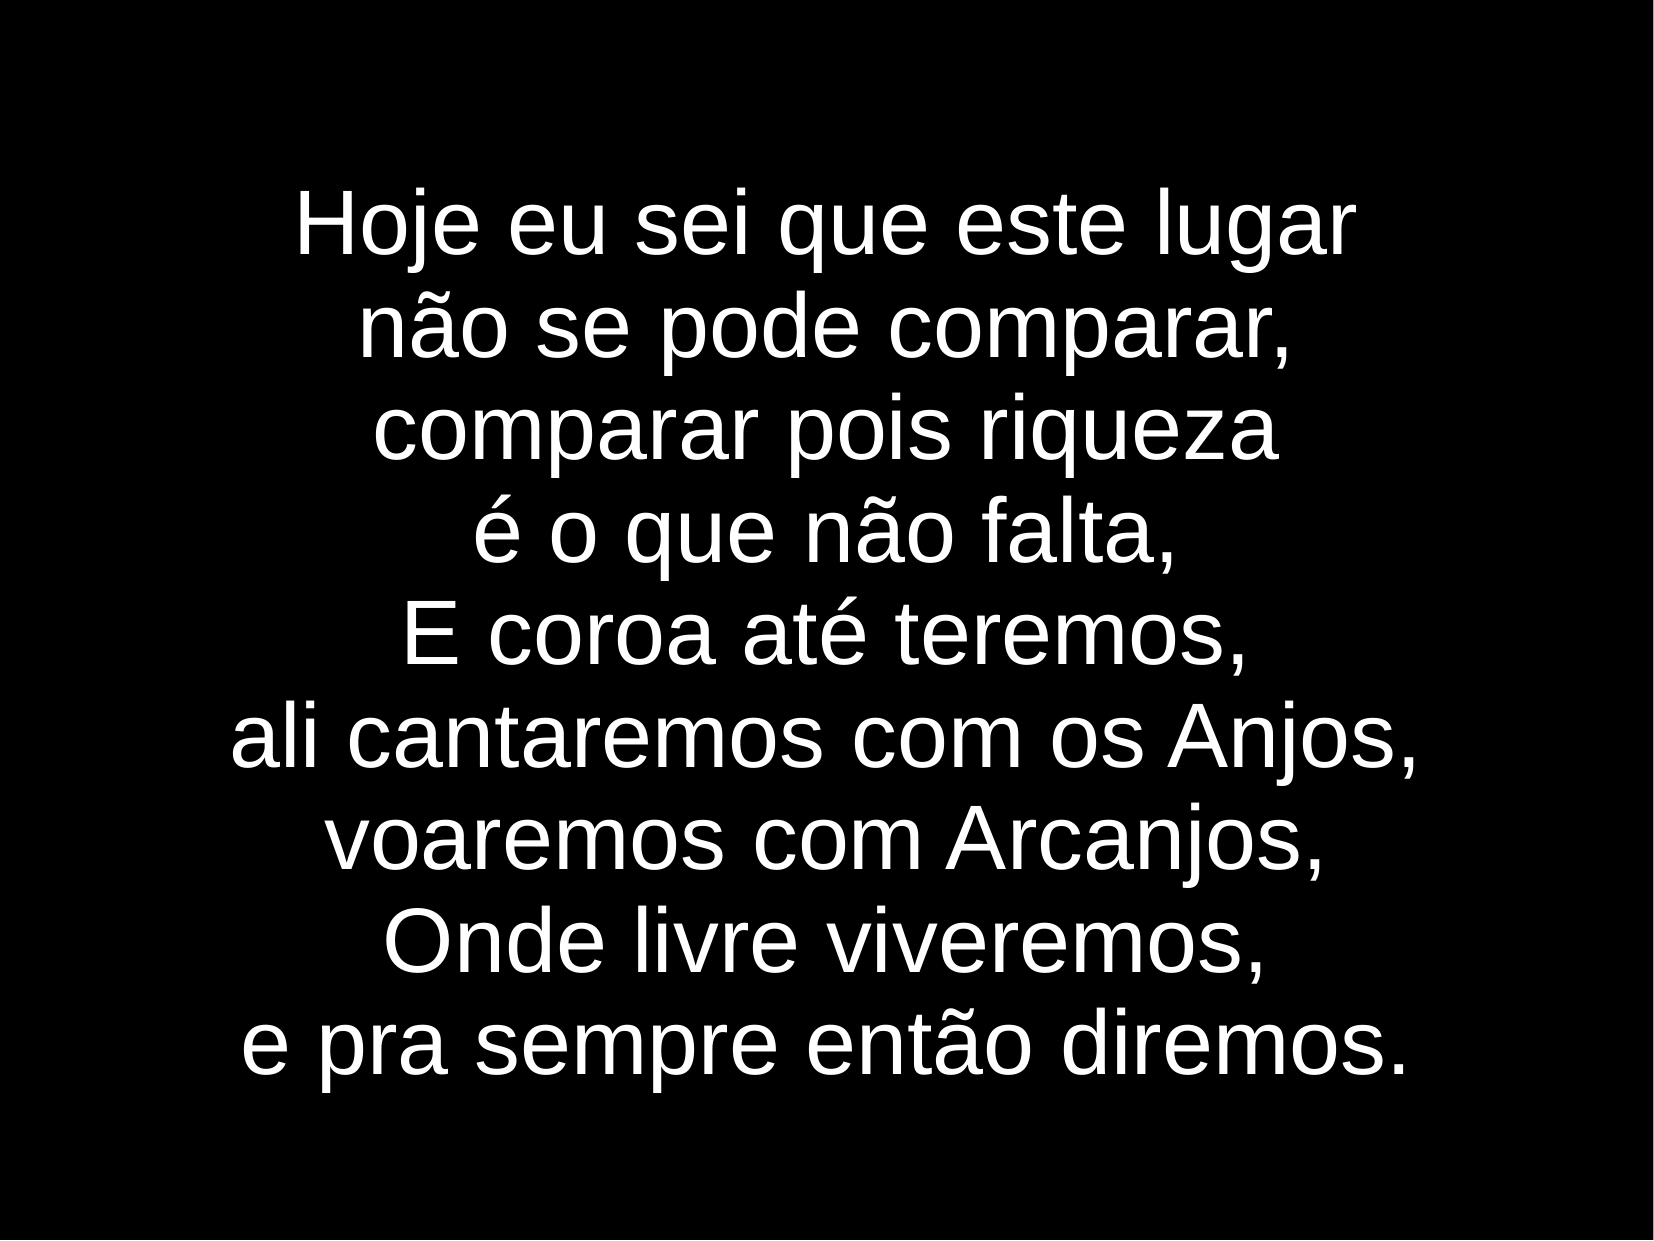

# Hoje eu sei que este lugar
não se pode comparar,
comparar pois riqueza
é o que não falta,
E coroa até teremos,
ali cantaremos com os Anjos,
voaremos com Arcanjos,
Onde livre viveremos,
e pra sempre então diremos.